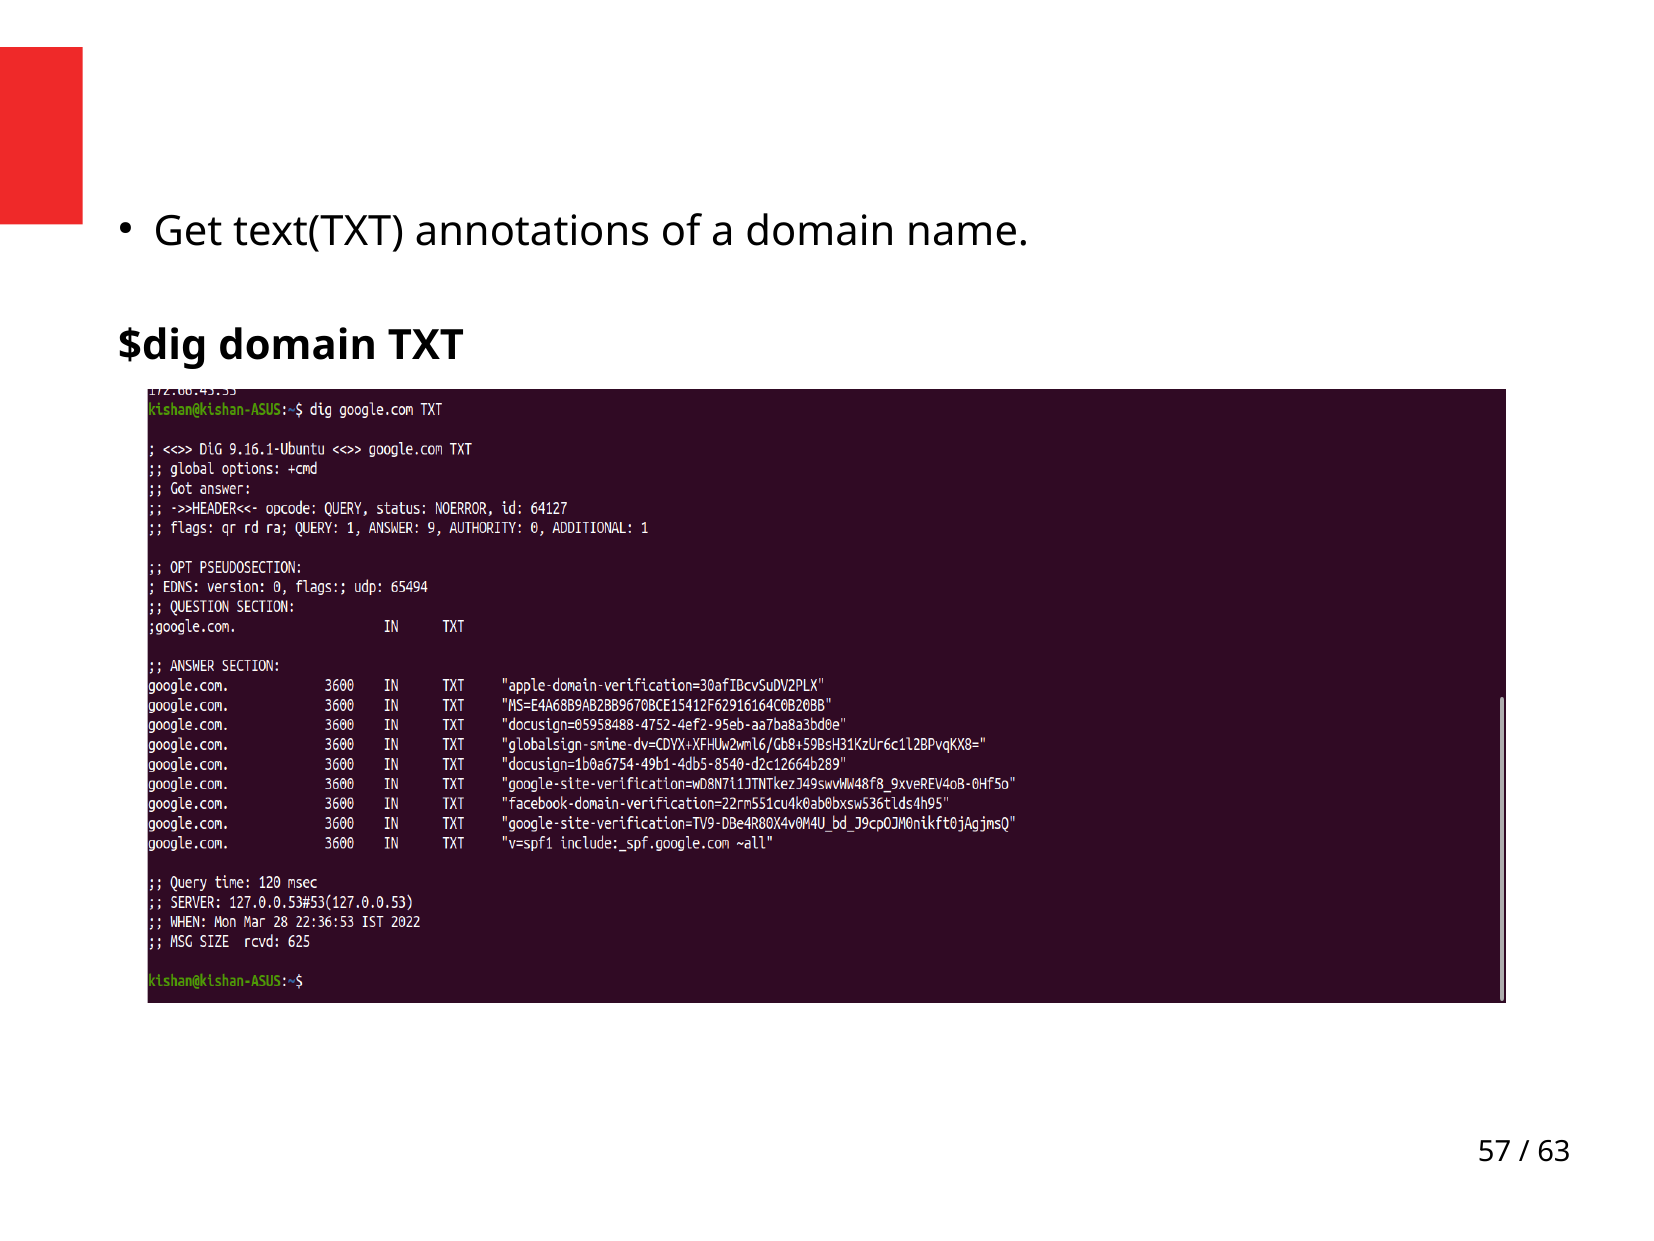

# Get text(TXT) annotations of a domain name.
$dig domain TXT
57